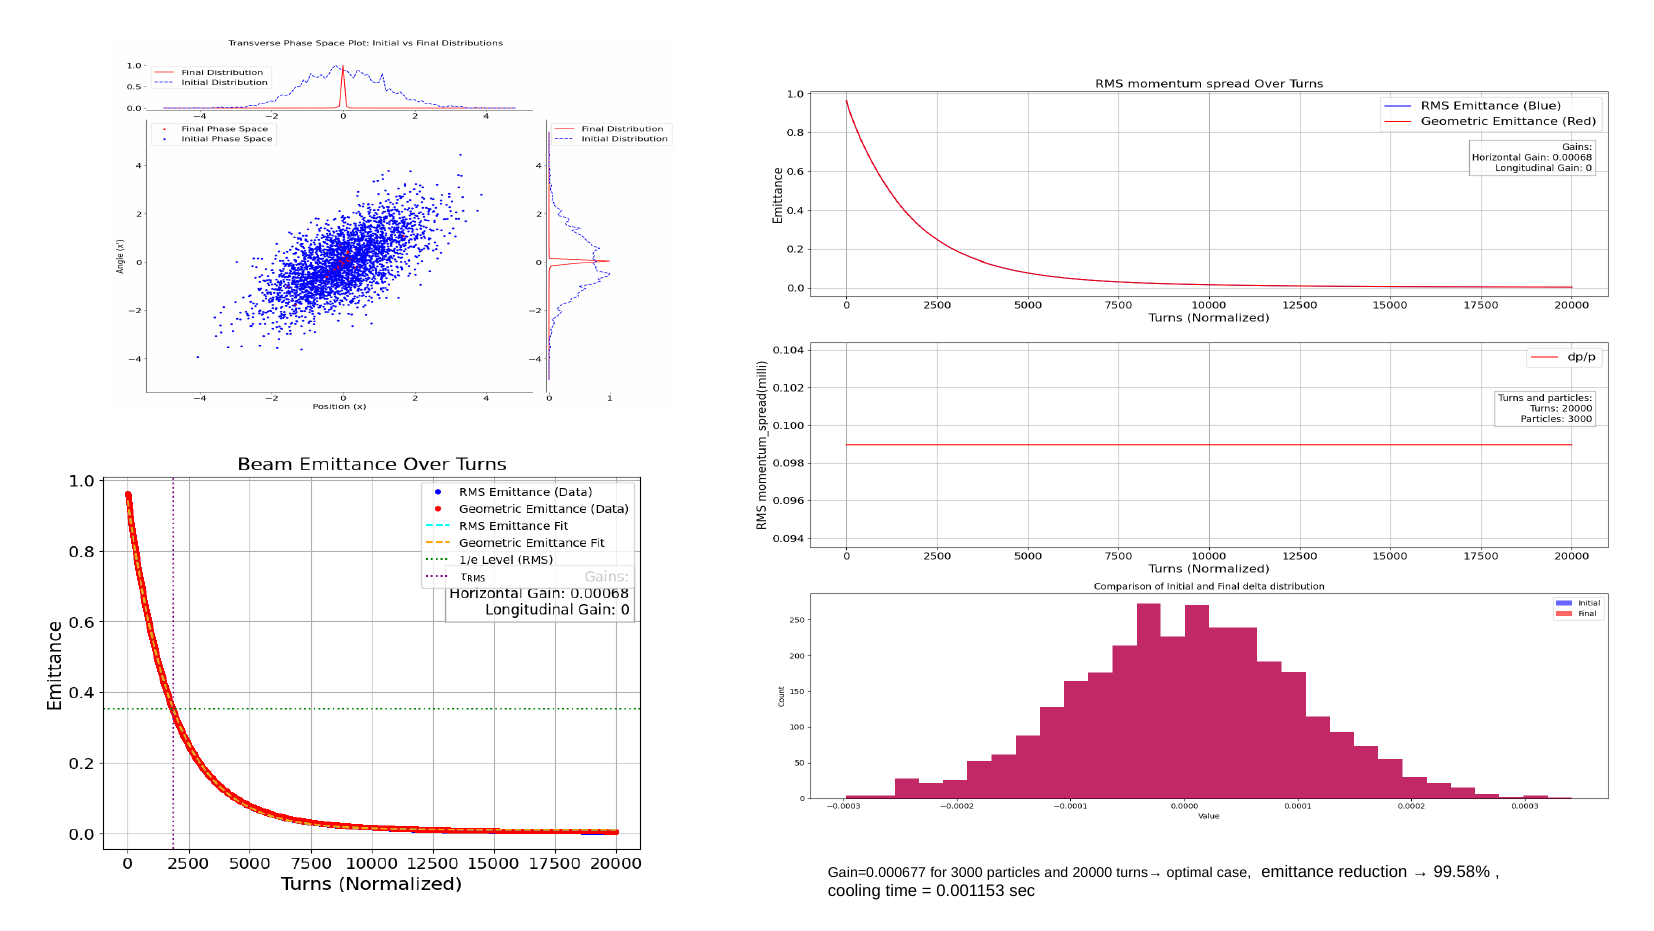

# Gain=0.000677 for 3000 particles and 20000 turns→ optimal case, emittance reduction → 99.58% , cooling time = 0.001153 sec